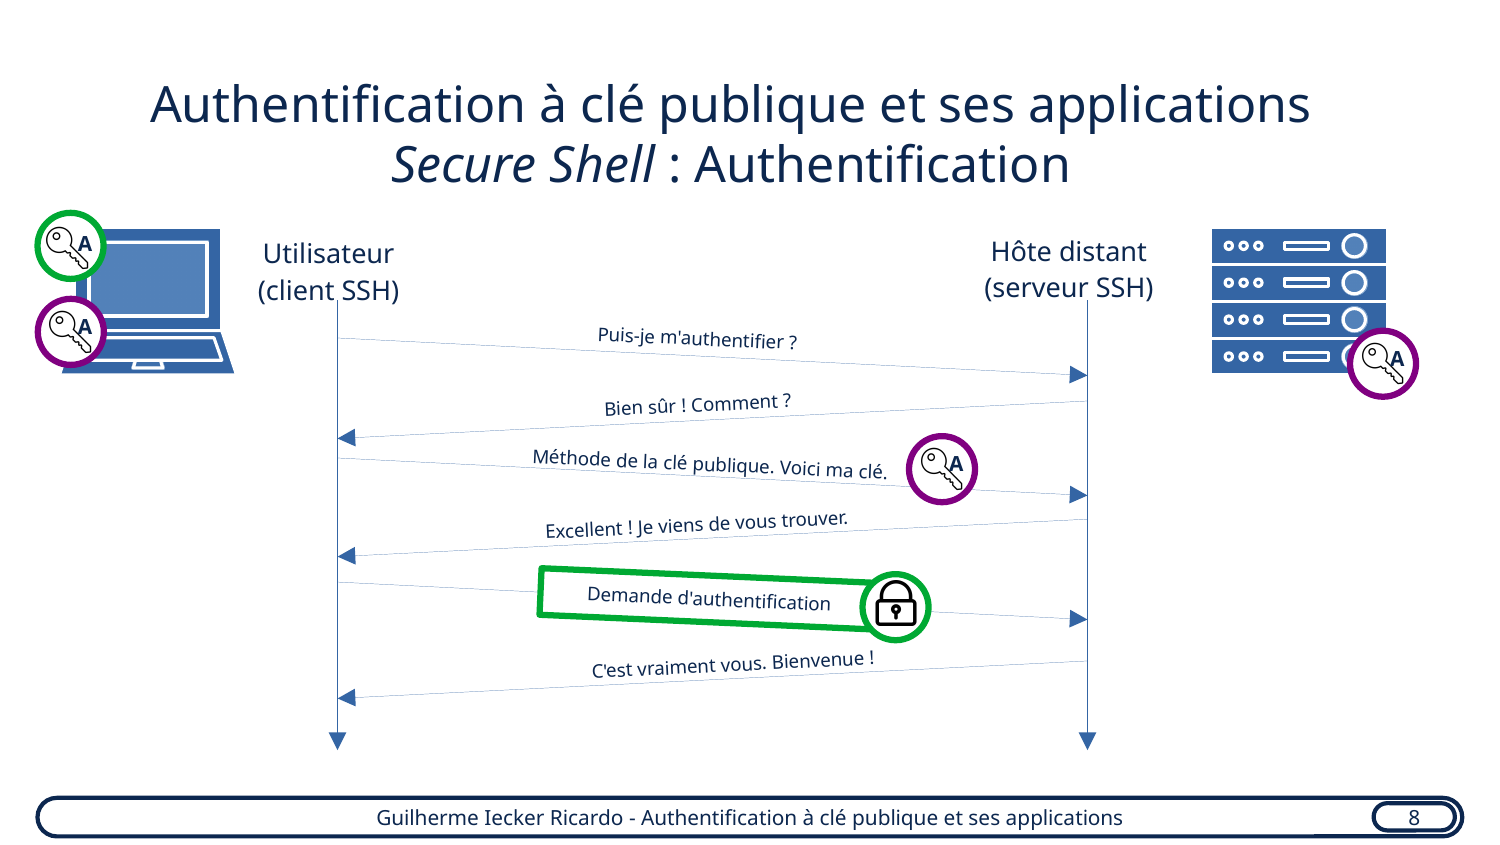

# Authentification à clé publique et ses applications Secure Shell : Authentification
A
Hôte distant
(serveur SSH)
Utilisateur
(client SSH)
A
Puis-je m'authentifier ?
A
Bien sûr ! Comment ?
A
Méthode de la clé publique. Voici ma clé.
Excellent ! Je viens de vous trouver.
Demande d'authentification
C'est vraiment vous. Bienvenue !
Guilherme Iecker Ricardo - Authentification à clé publique et ses applications
8